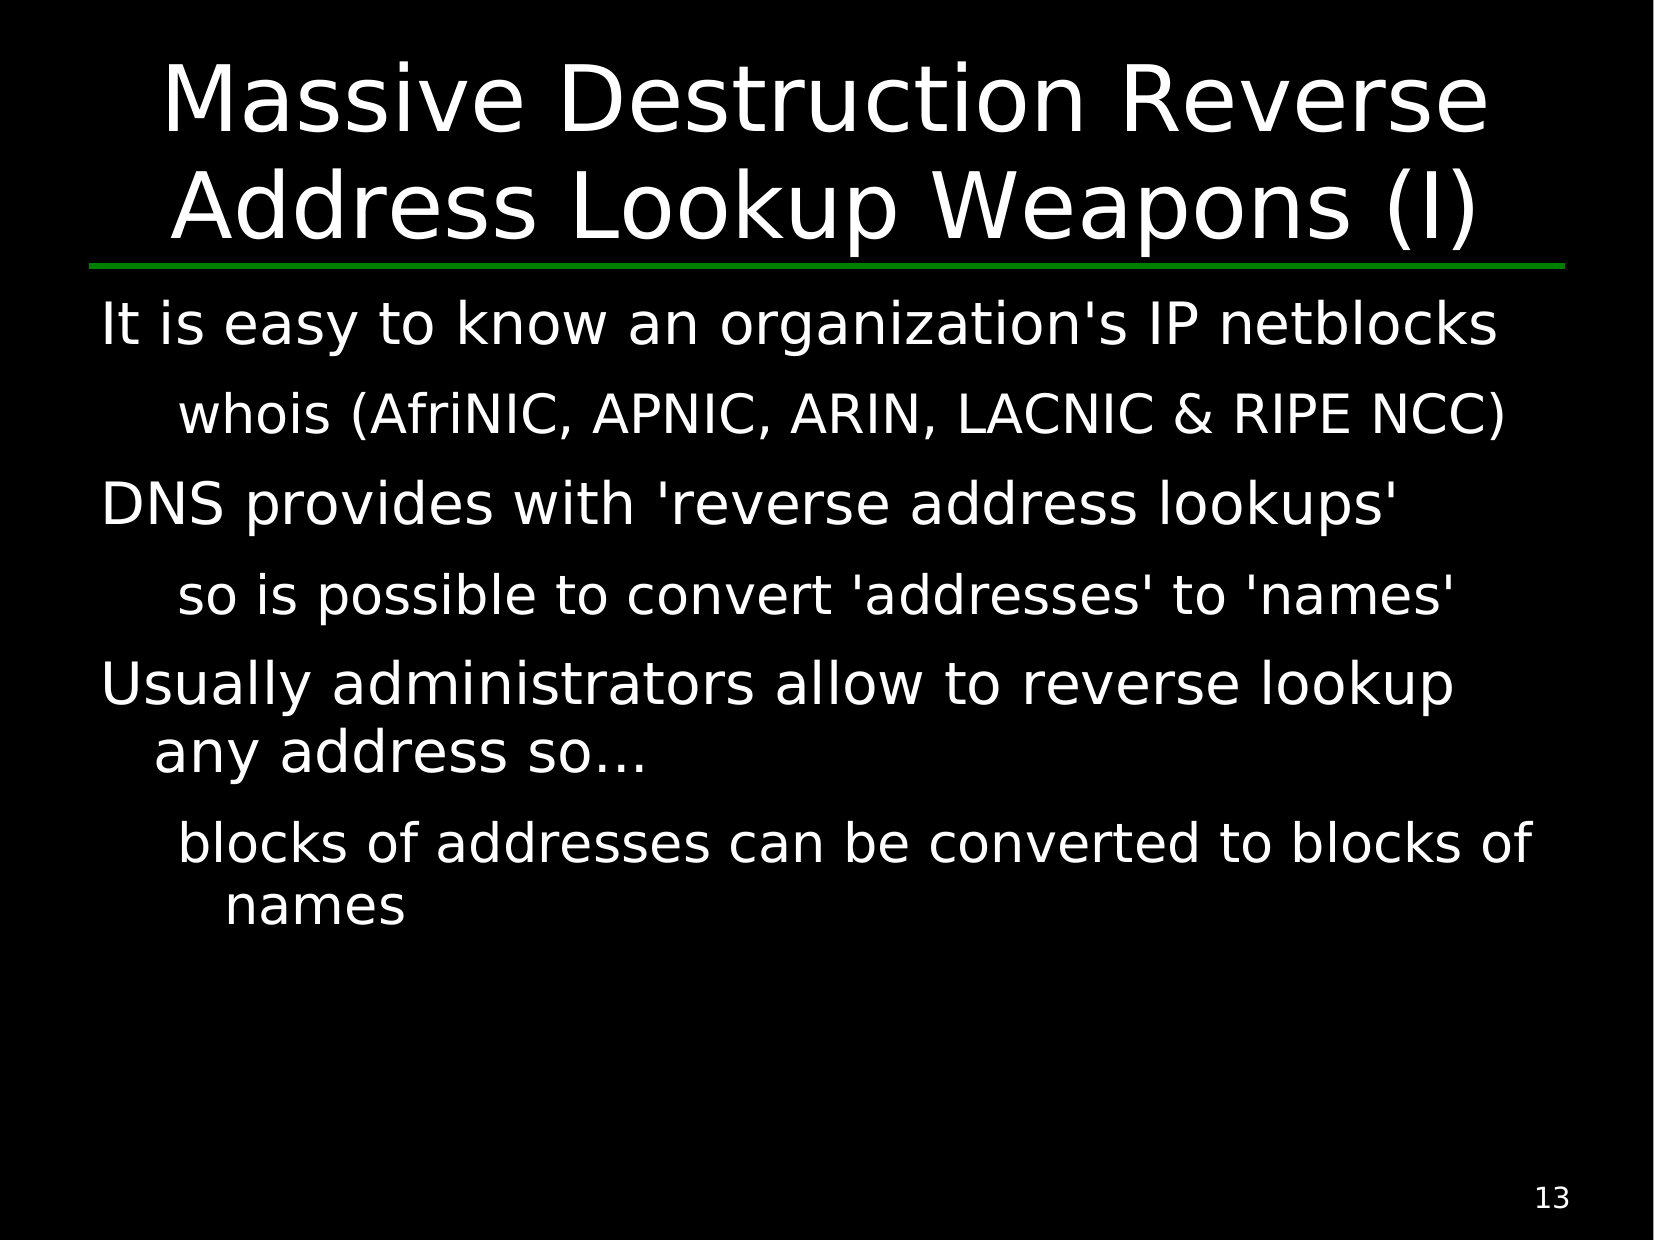

# Massive Destruction Reverse Address Lookup Weapons (I)
It is easy to know an organization's IP netblocks
whois (AfriNIC, APNIC, ARIN, LACNIC & RIPE NCC)
DNS provides with 'reverse address lookups'
so is possible to convert 'addresses' to 'names'
Usually administrators allow to reverse lookup any address so...
blocks of addresses can be converted to blocks of names
13